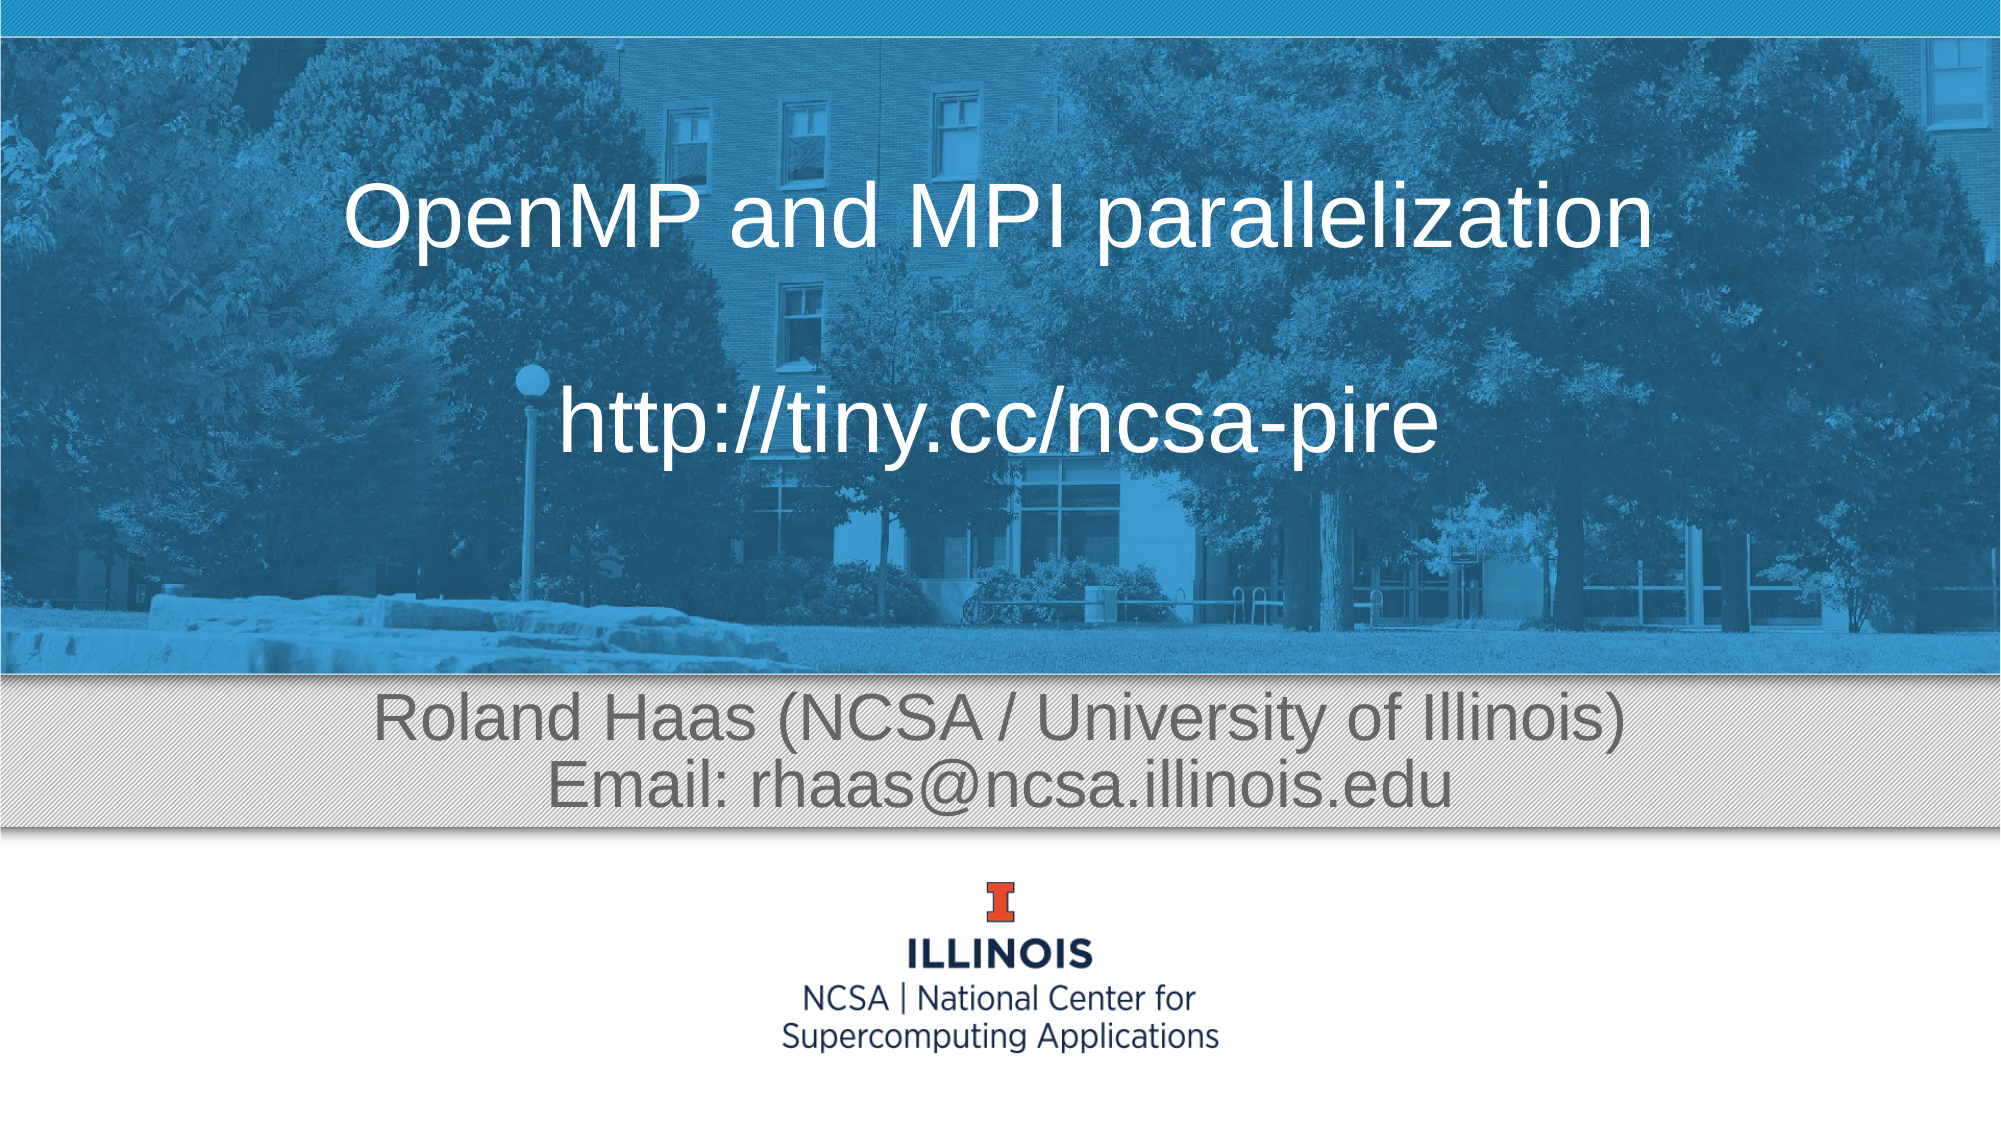

# OpenMP and MPI parallelization http://tiny.cc/ncsa-pire
Roland Haas (NCSA / University of Illinois)
Email: rhaas@ncsa.illinois.edu